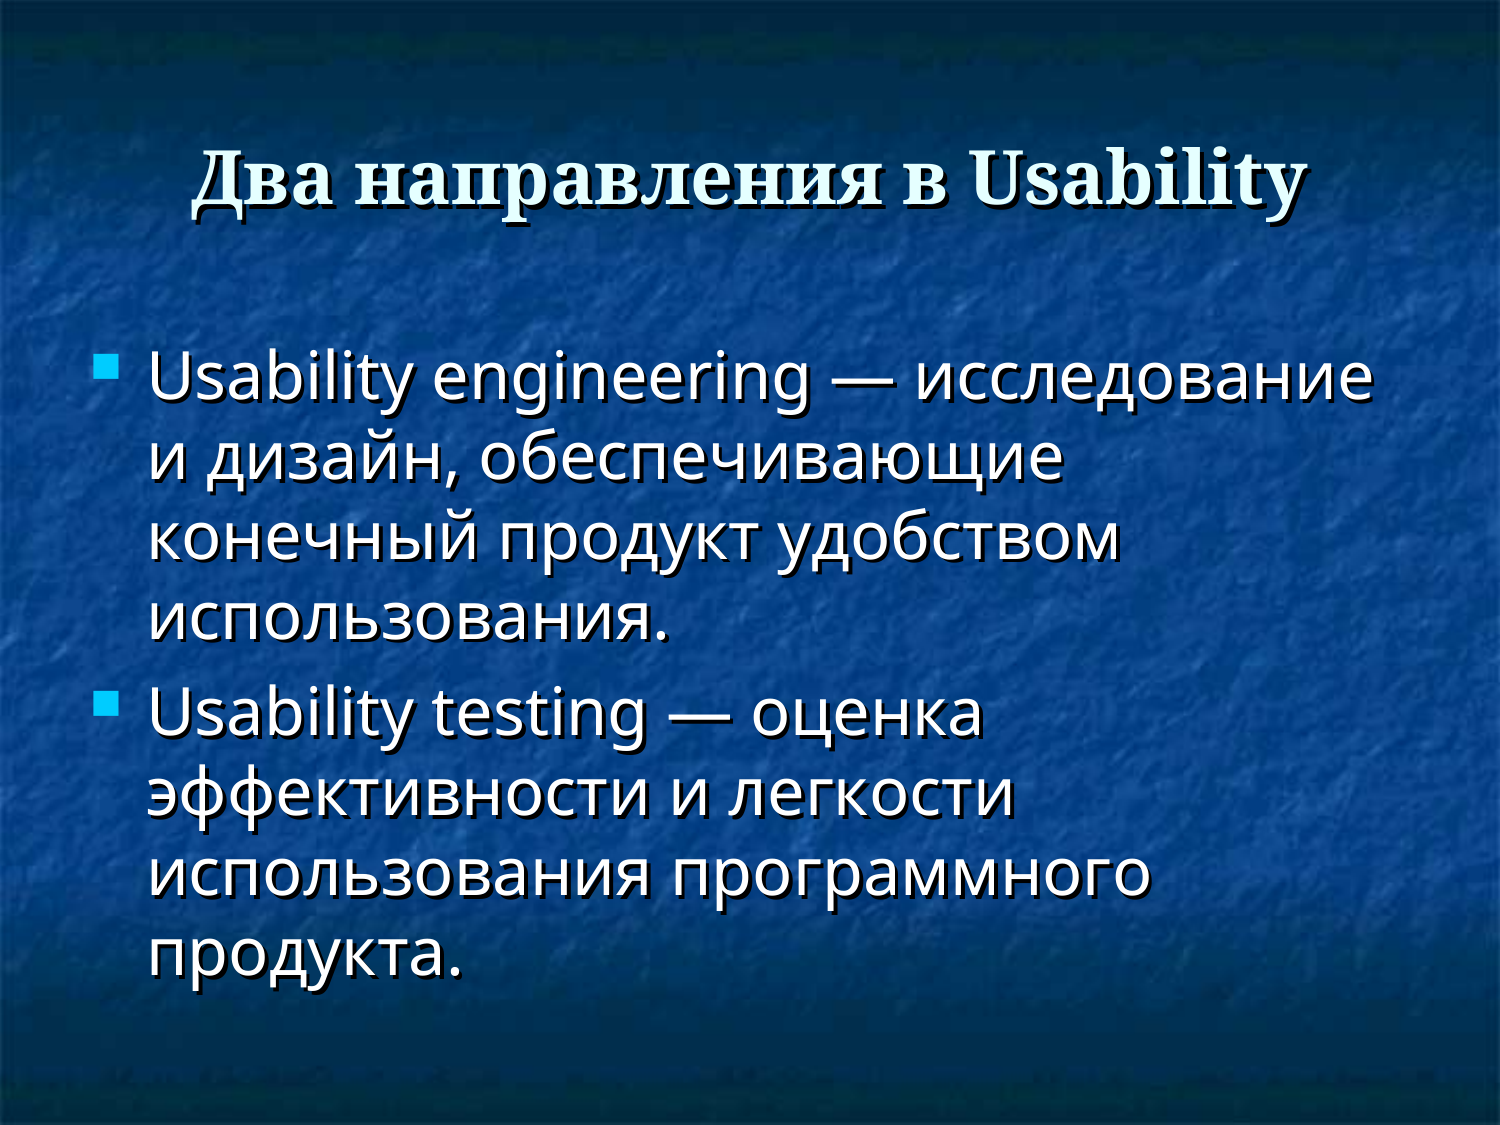

# Два направления в Usability
Usability engineering — исследование и дизайн, обеспечивающие конечный продукт удобством использования.
Usability testing — оценка эффективности и легкости использования программного продукта.